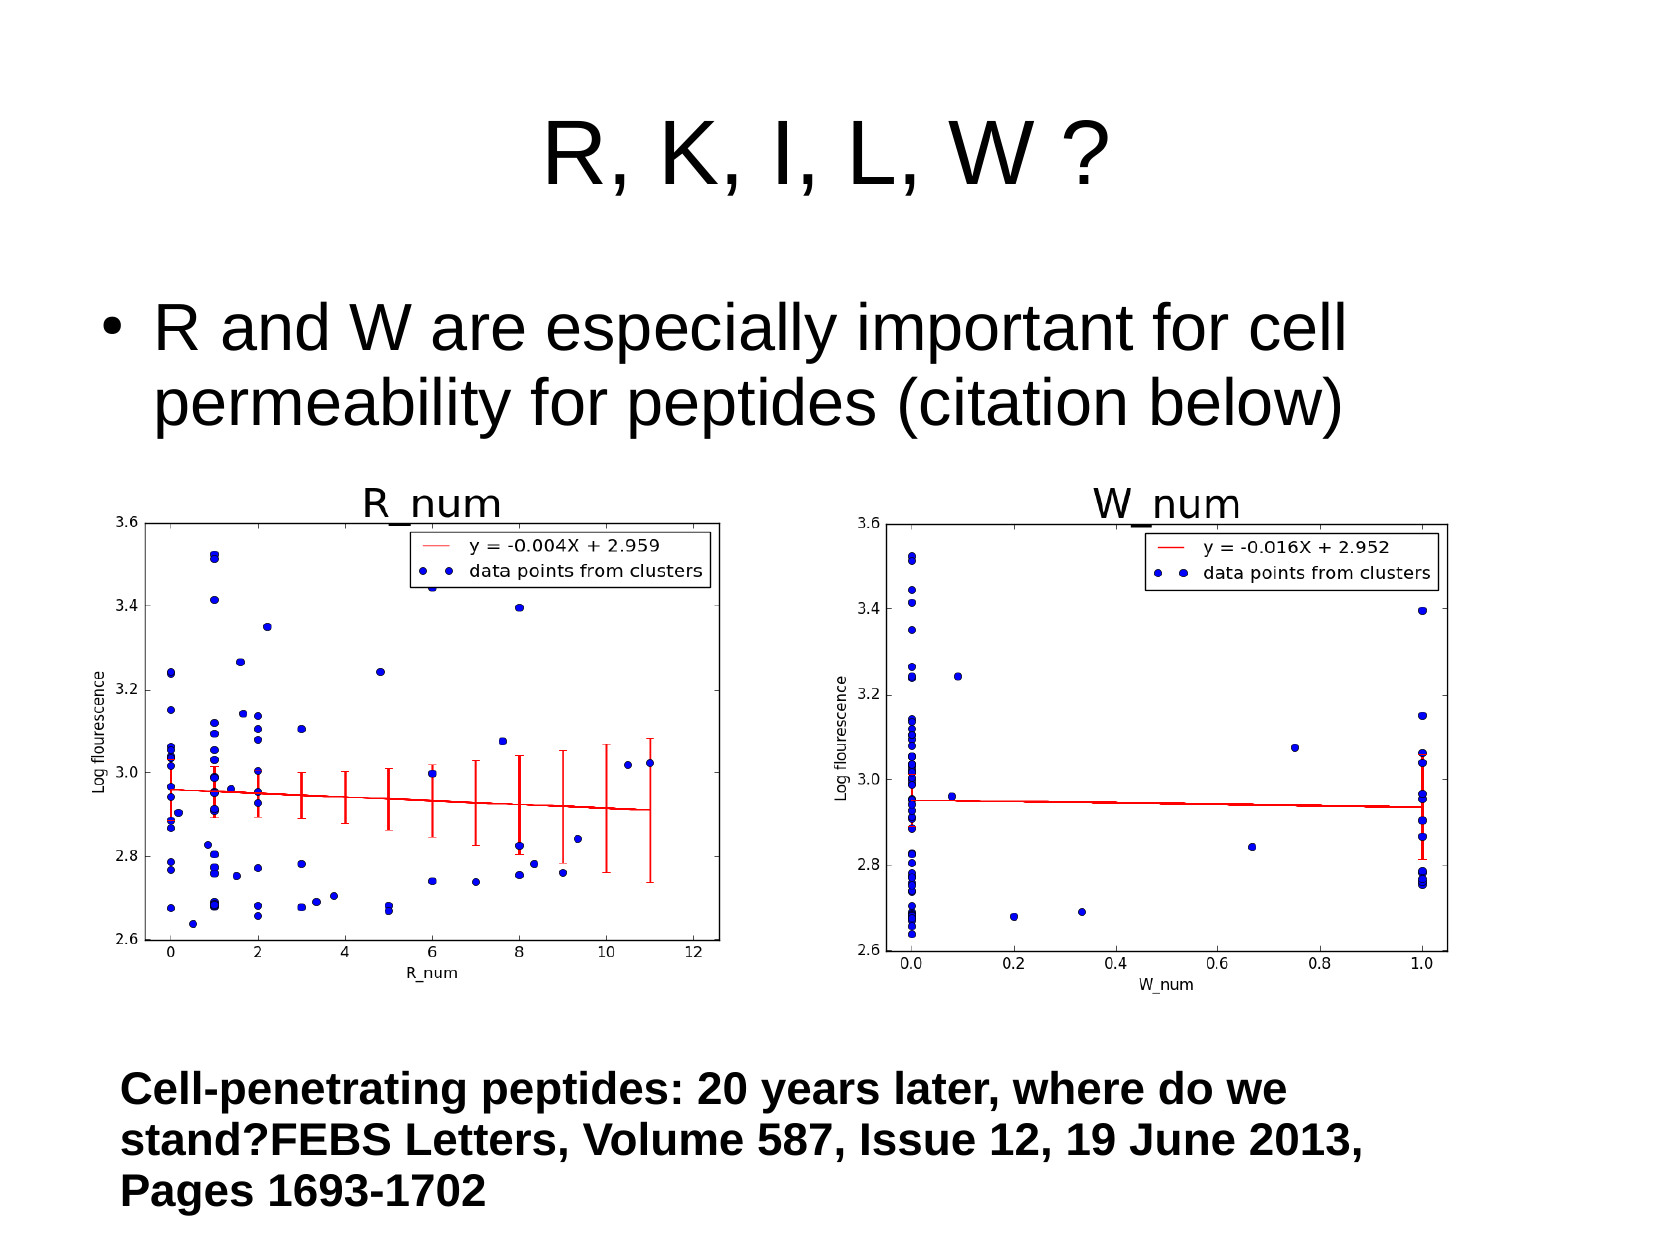

# R, K, I, L, W ?
R and W are especially important for cell permeability for peptides (citation below)
Cell-penetrating peptides: 20 years later, where do we stand?FEBS Letters, Volume 587, Issue 12, 19 June 2013, Pages 1693-1702